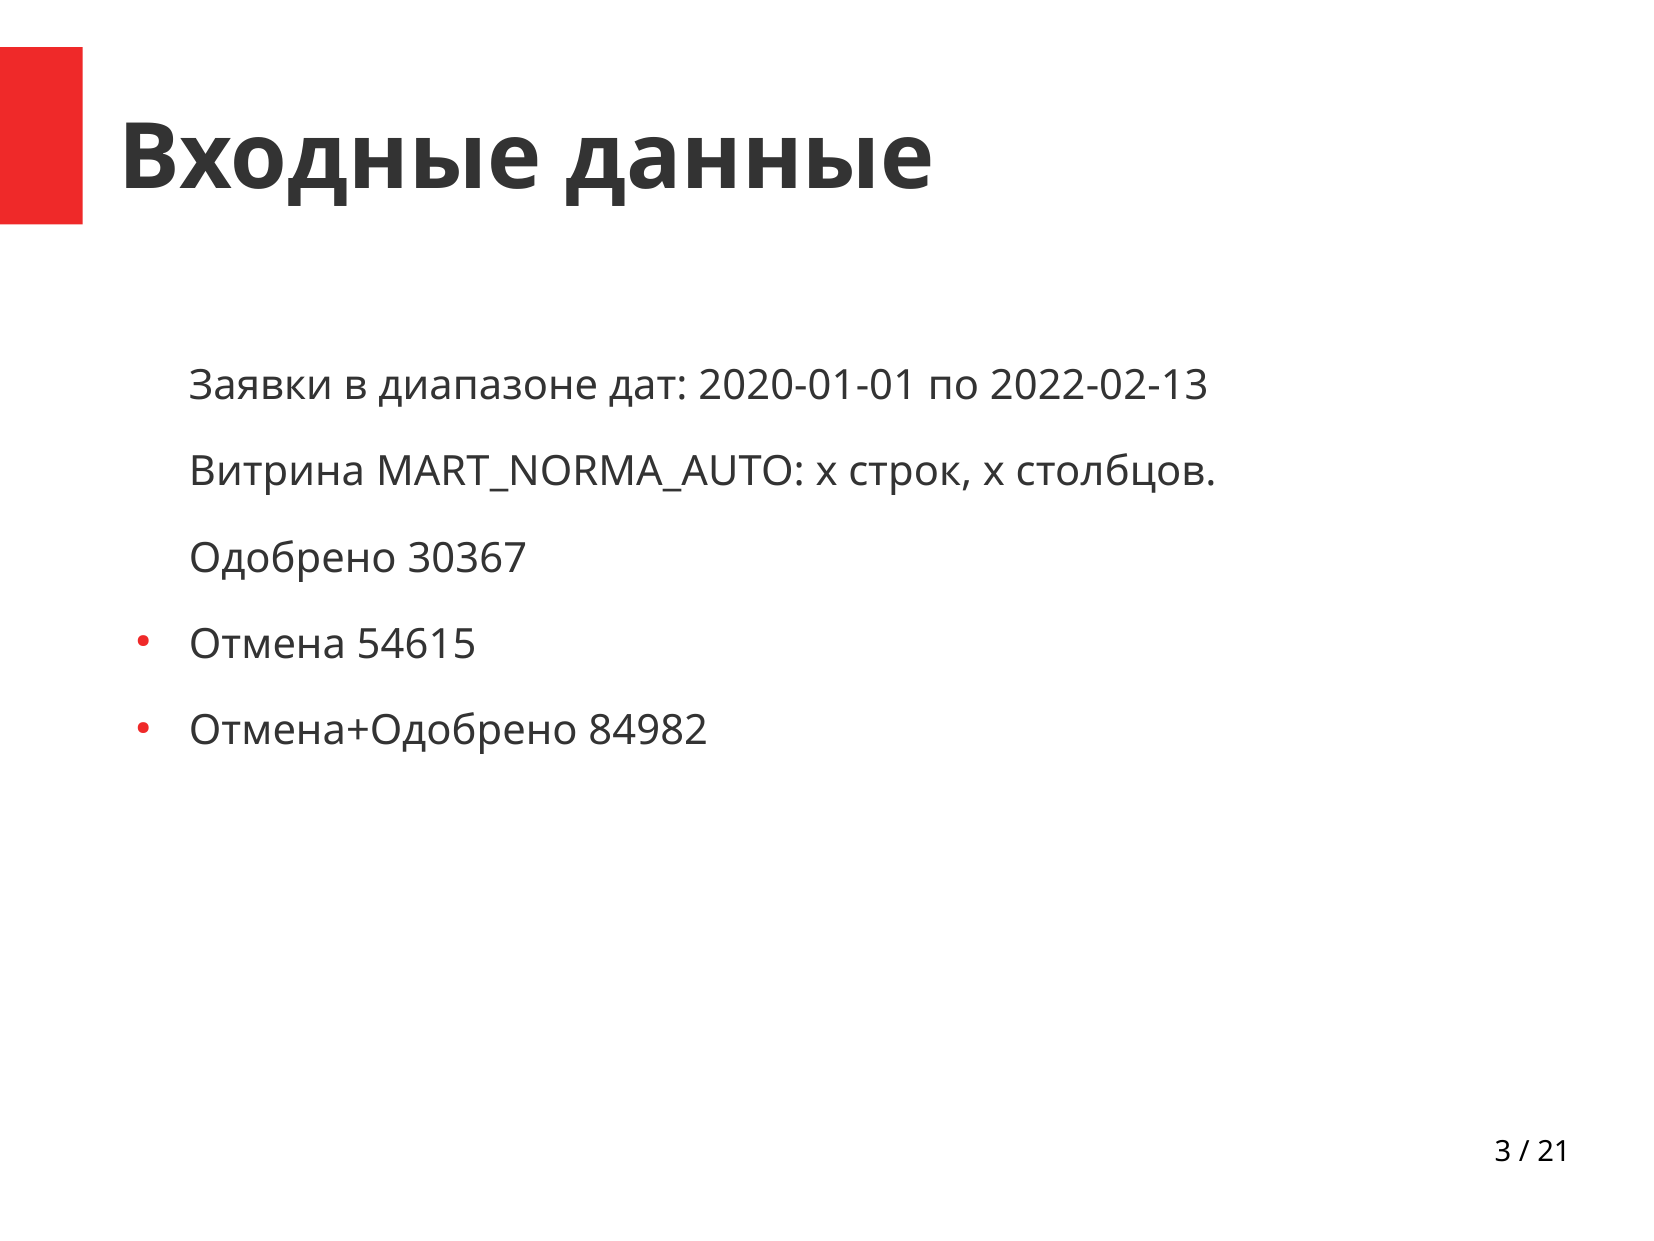

# Входные данные
Заявки в диапазоне дат: 2020-01-01 по 2022-02-13
Витрина MART_NORMA_AUTO: х строк, х столбцов.
Одобрено 30367
Отмена 54615
Отмена+Одобрено 84982
3